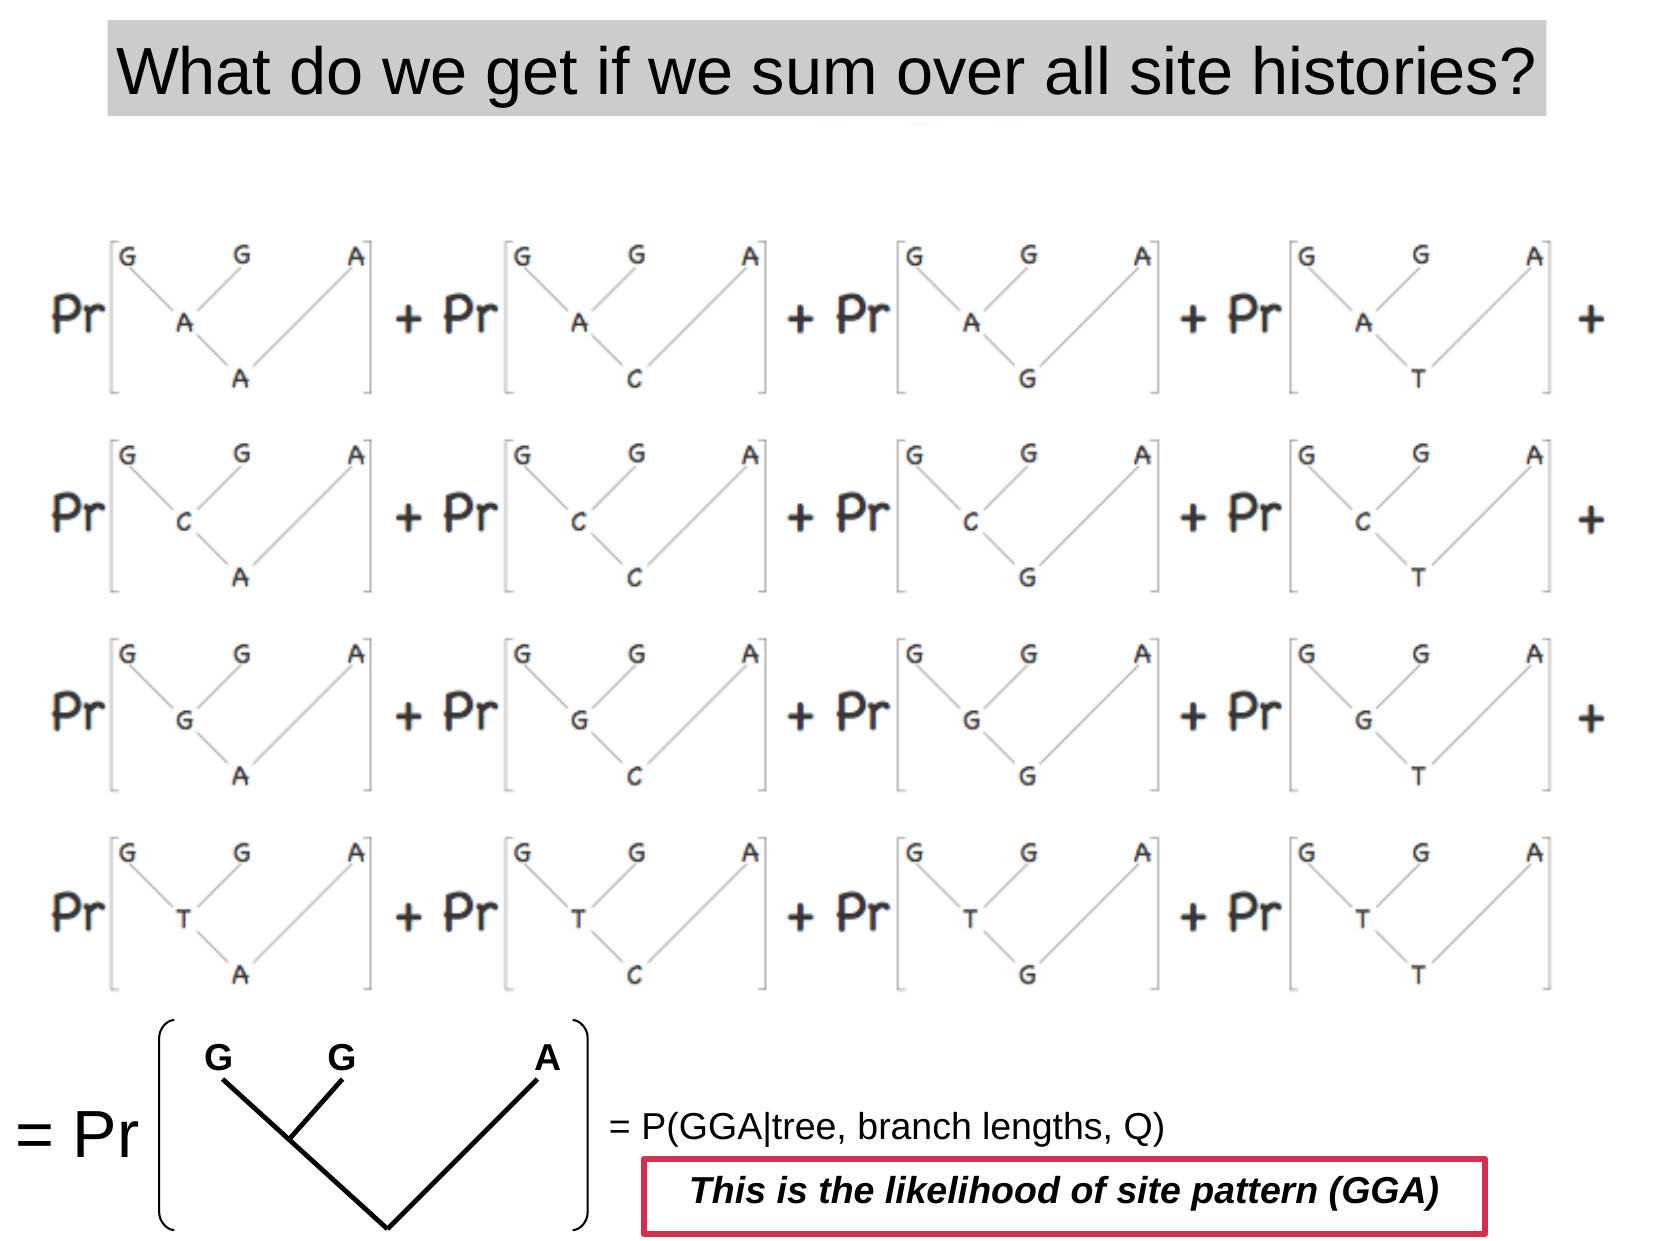

What do we get if we sum over all site histories?
G
G
A
= Pr
= P(GGA|tree, branch lengths, Q)
This is the likelihood of site pattern (GGA)